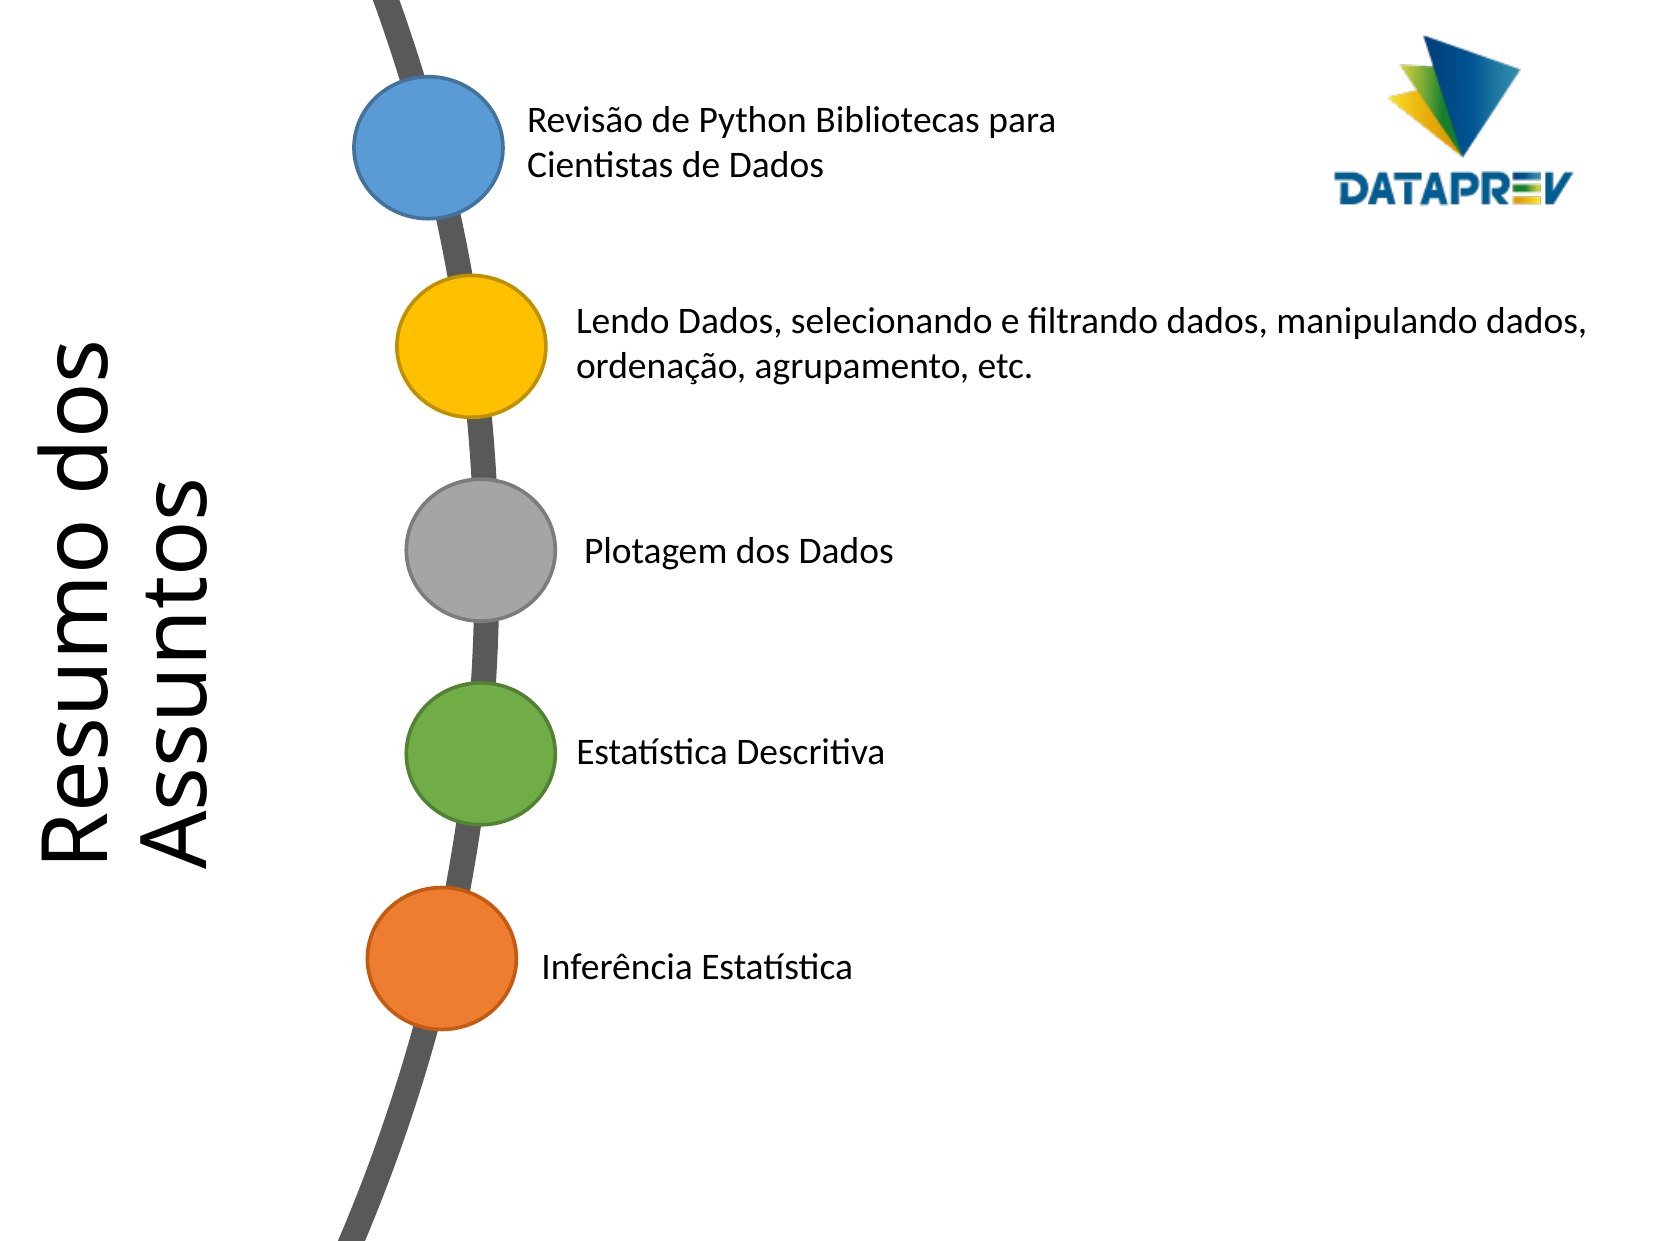

Revisão de Python Bibliotecas para Cientistas de Dados
Lendo Dados, selecionando e filtrando dados, manipulando dados, ordenação, agrupamento, etc.
Resumo dos Assuntos
Plotagem dos Dados
Estatística Descritiva
Inferência Estatística